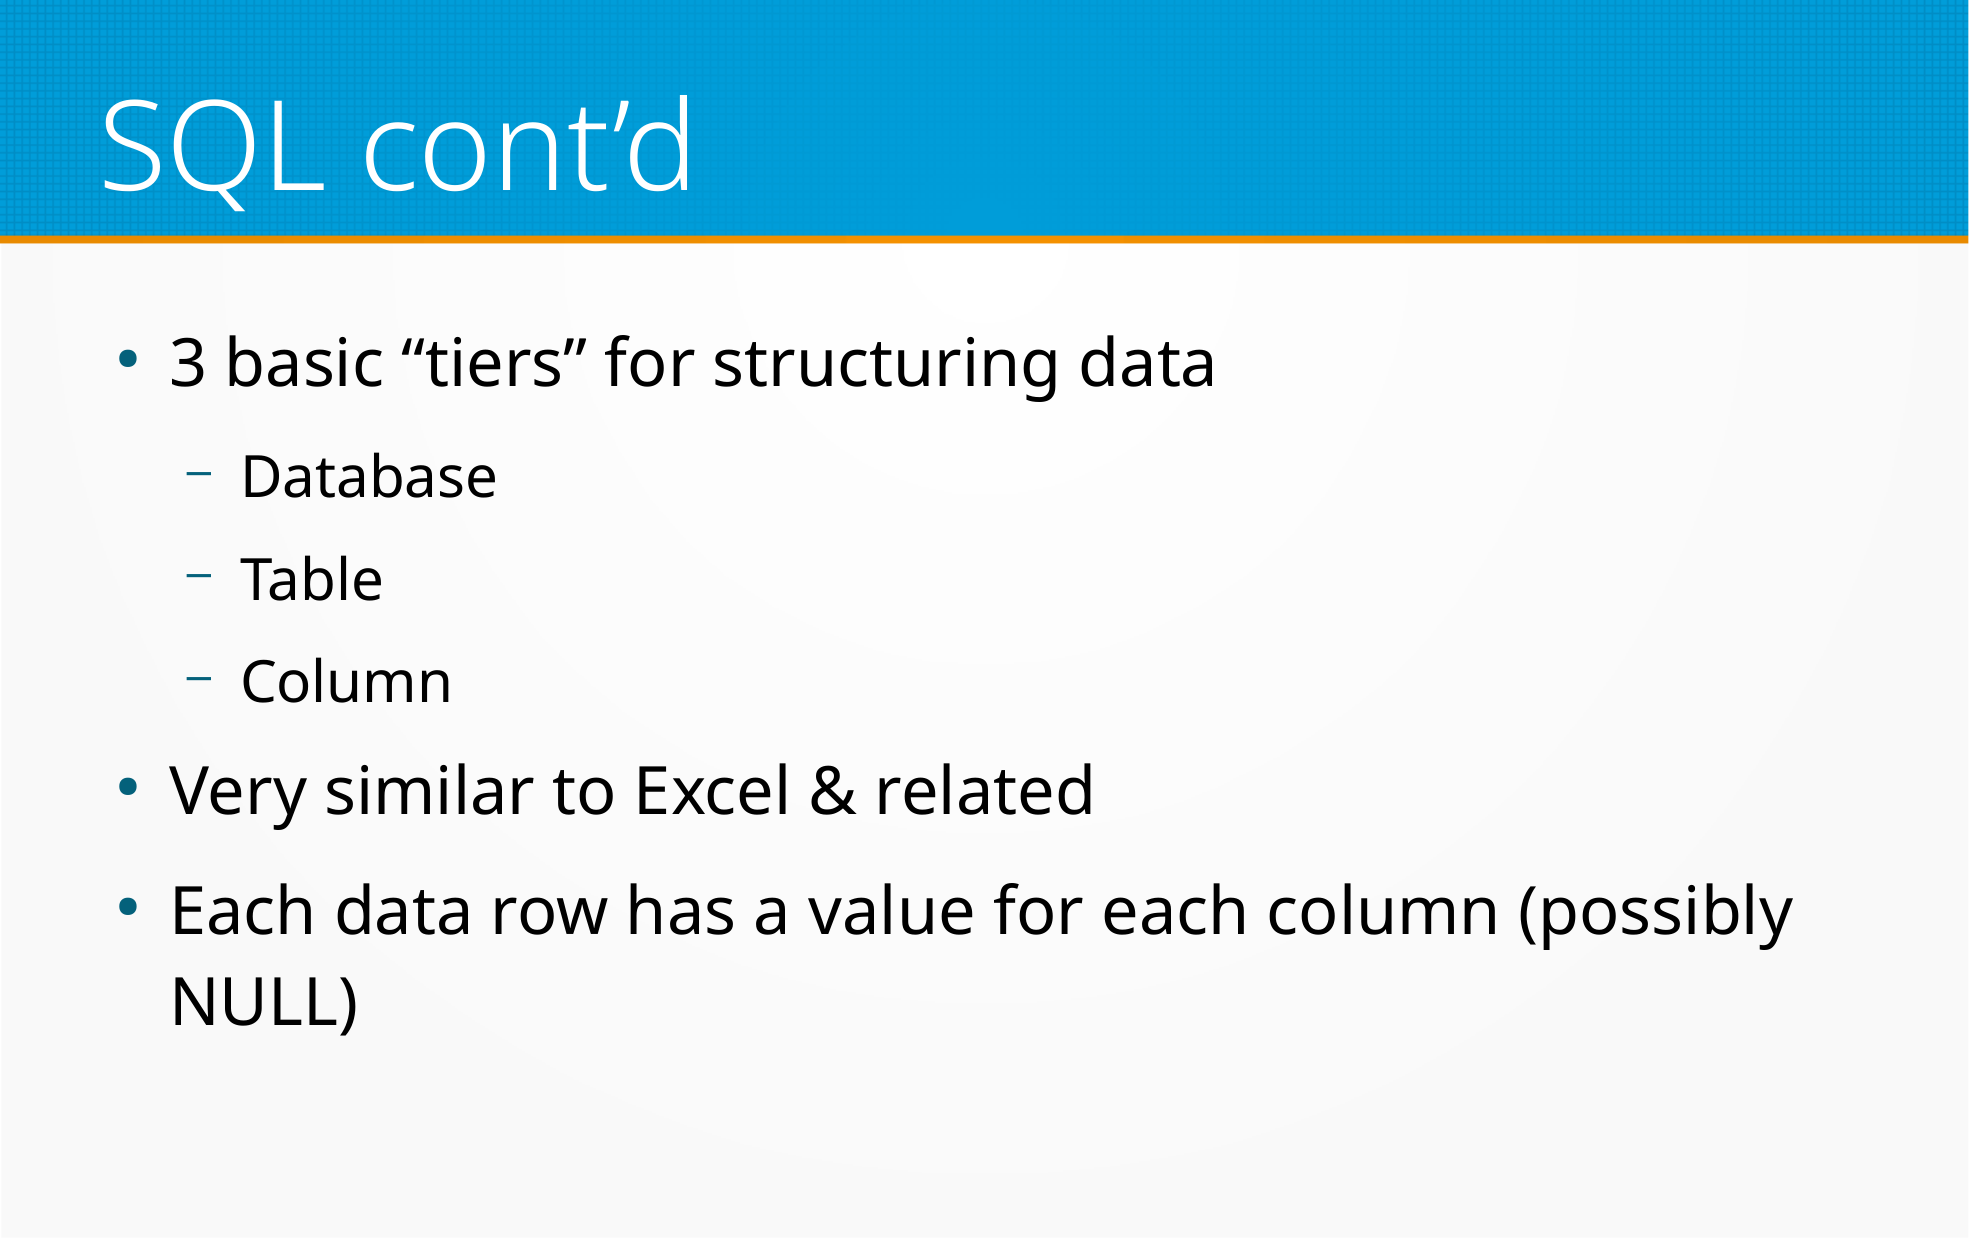

# SQL cont’d
3 basic “tiers” for structuring data
Database
Table
Column
Very similar to Excel & related
Each data row has a value for each column (possibly NULL)